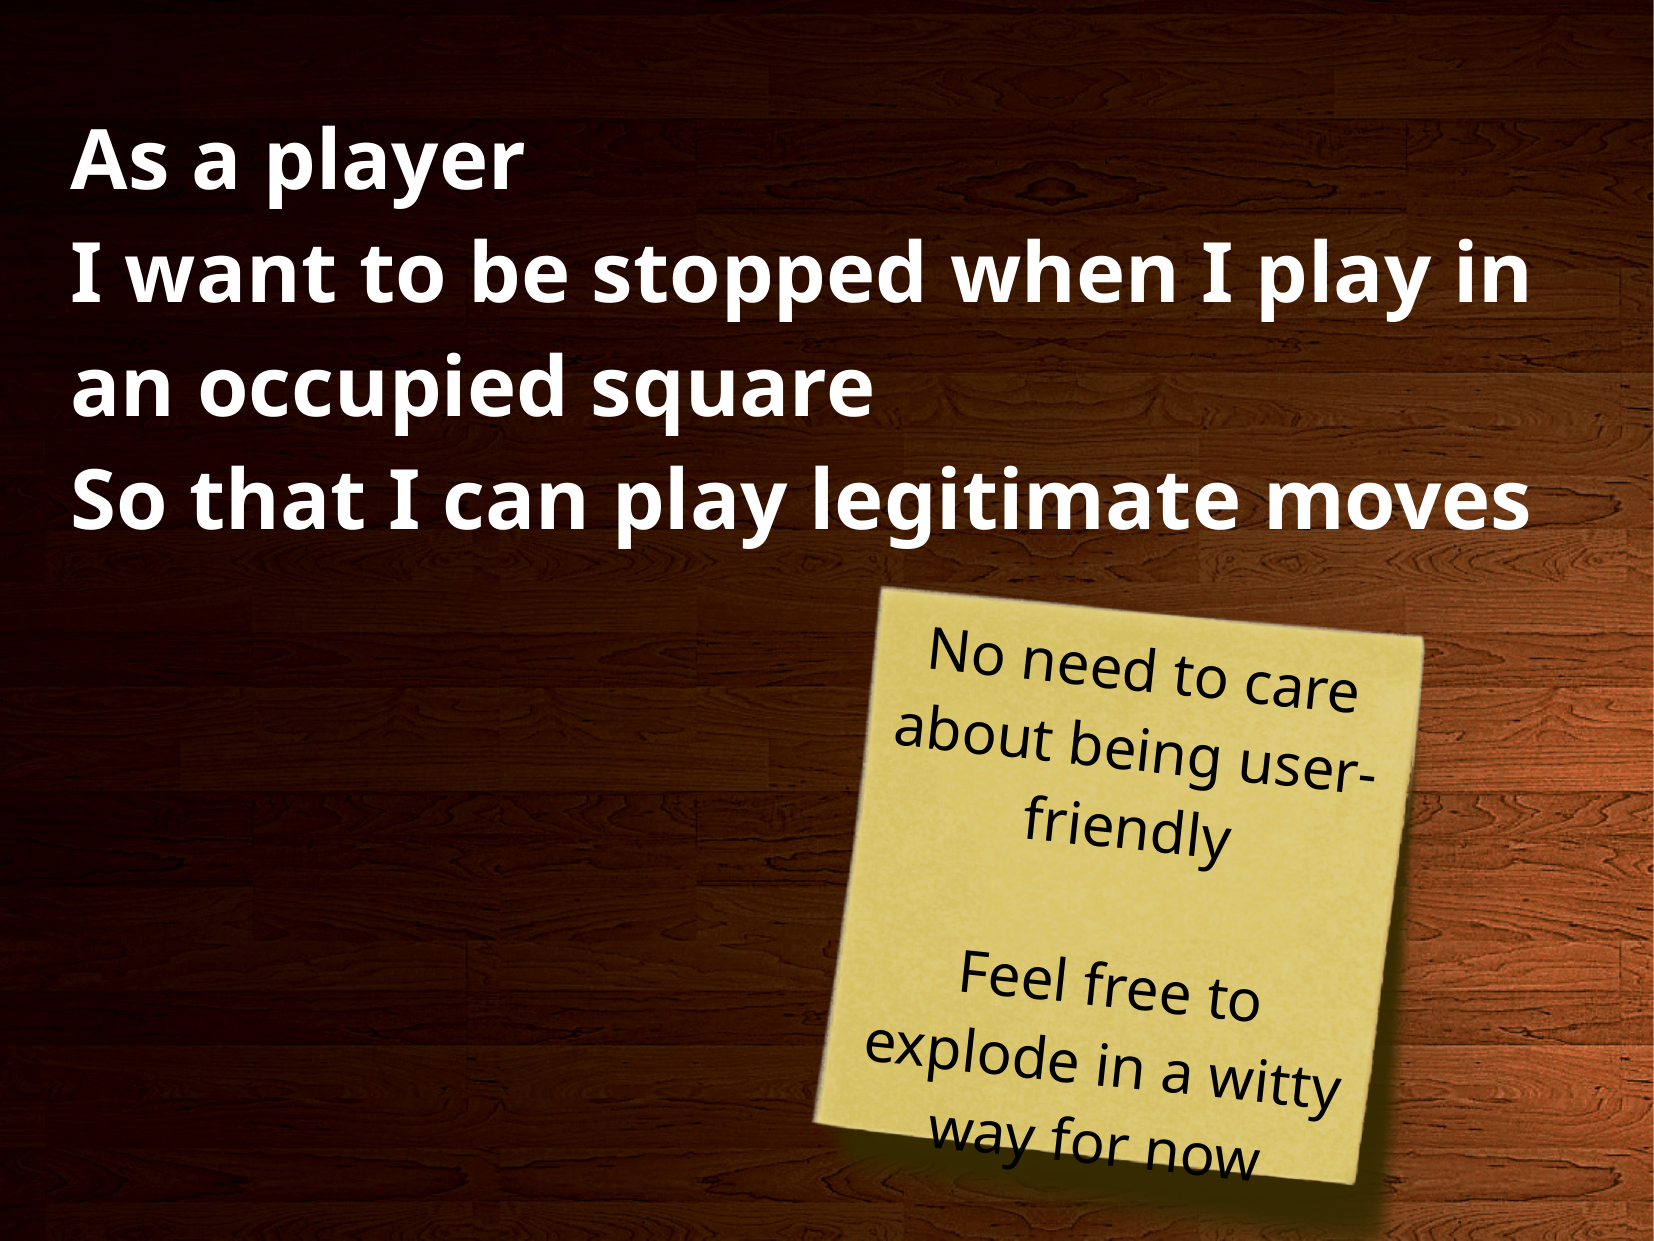

# As a player I want to be stopped when I play in an occupied square So that I can play legitimate moves
No need to care about being user-friendly
Feel free to explode in a witty way for now